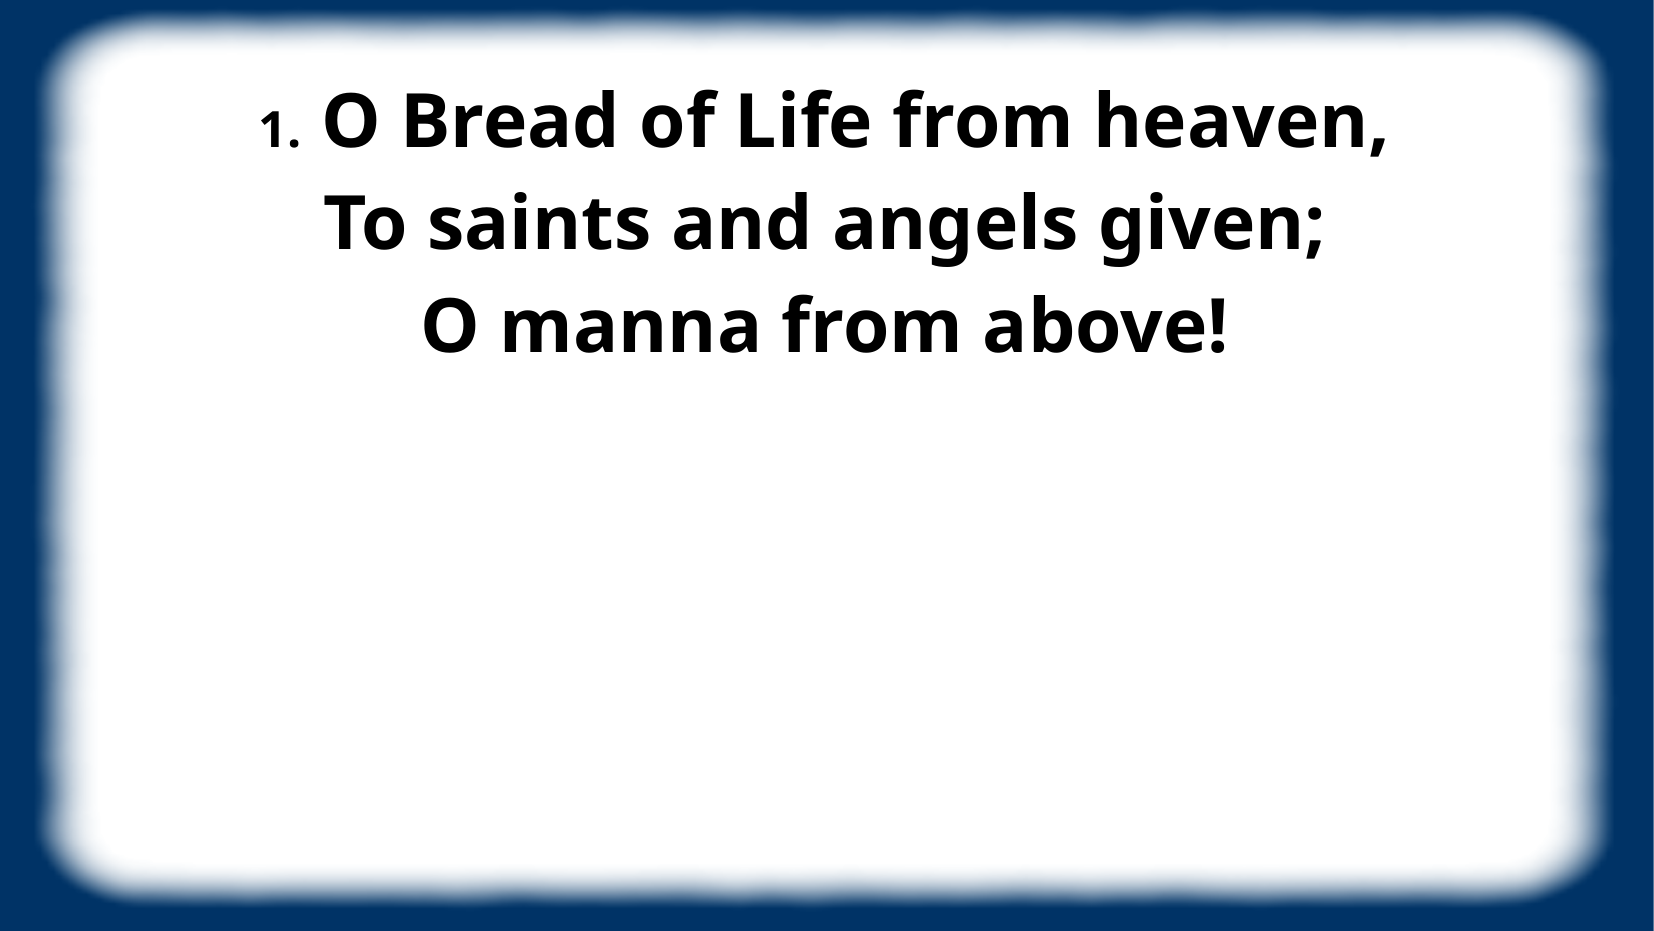

1. O Bread of Life from heaven,
To saints and angels given;
O manna from above!